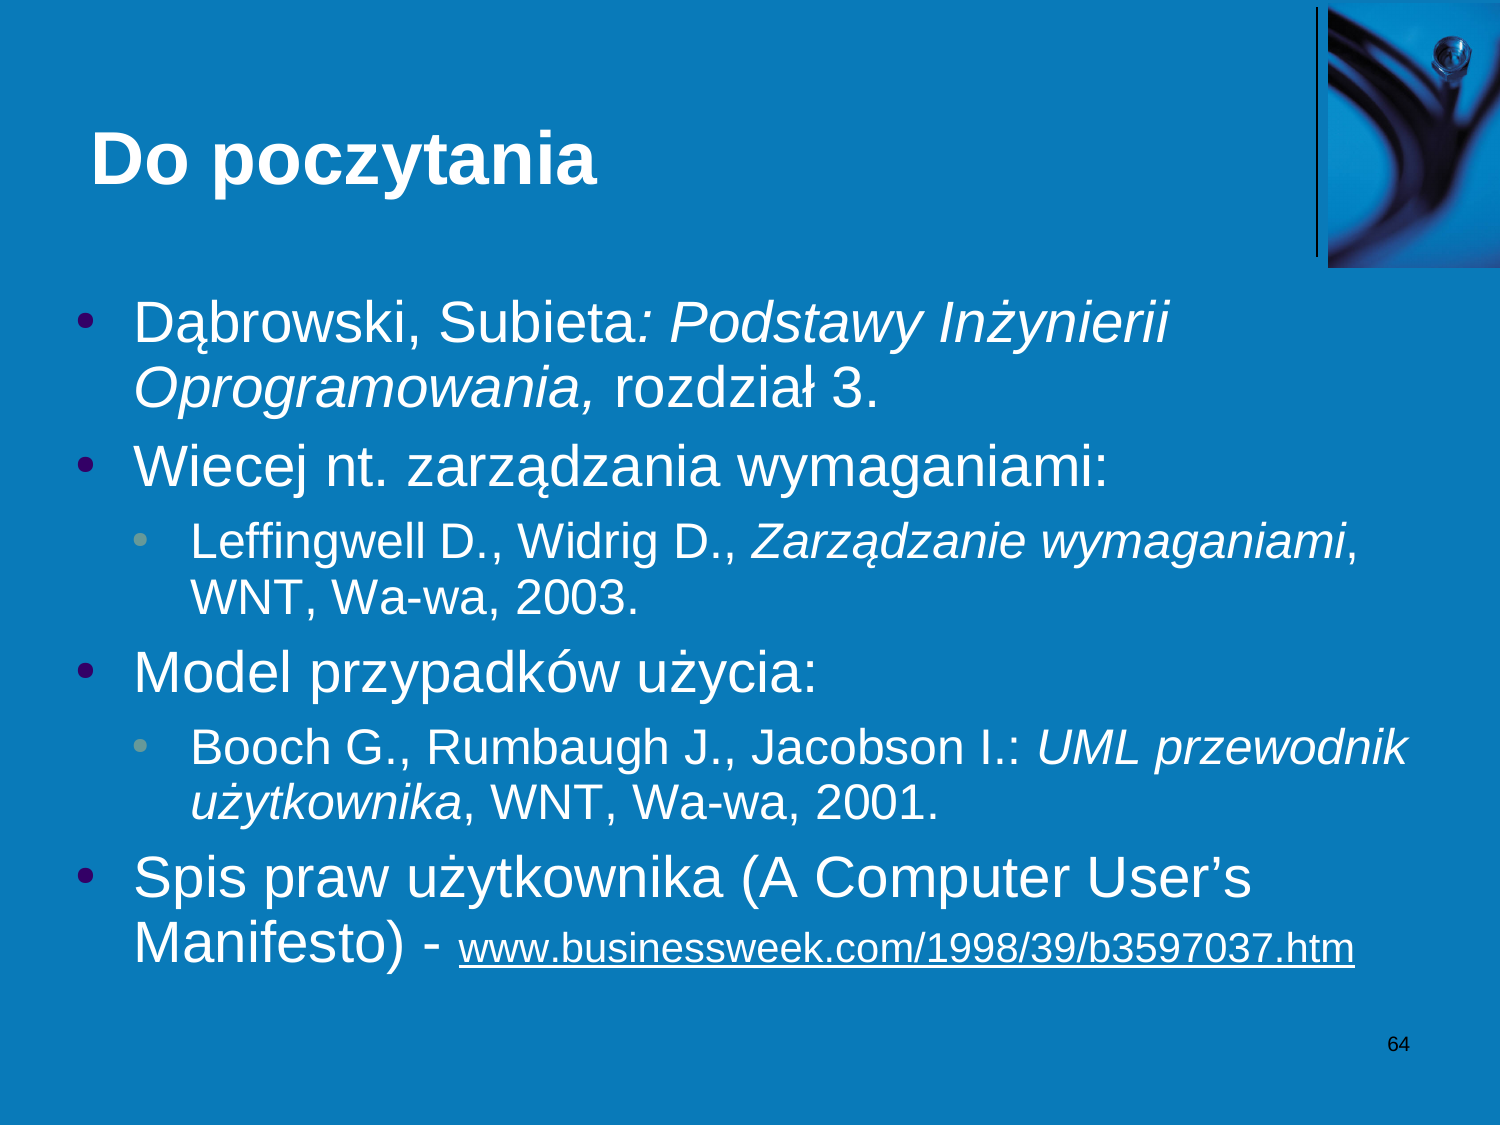

# Do poczytania
Dąbrowski, Subieta: Podstawy Inżynierii Oprogramowania, rozdział 3.
Wiecej nt. zarządzania wymaganiami:
Leffingwell D., Widrig D., Zarządzanie wymaganiami, WNT, Wa-wa, 2003.
Model przypadków użycia:
Booch G., Rumbaugh J., Jacobson I.: UML przewodnik użytkownika, WNT, Wa-wa, 2001.
Spis praw użytkownika (A Computer User’s Manifesto) - www.businessweek.com/1998/39/b3597037.htm
64